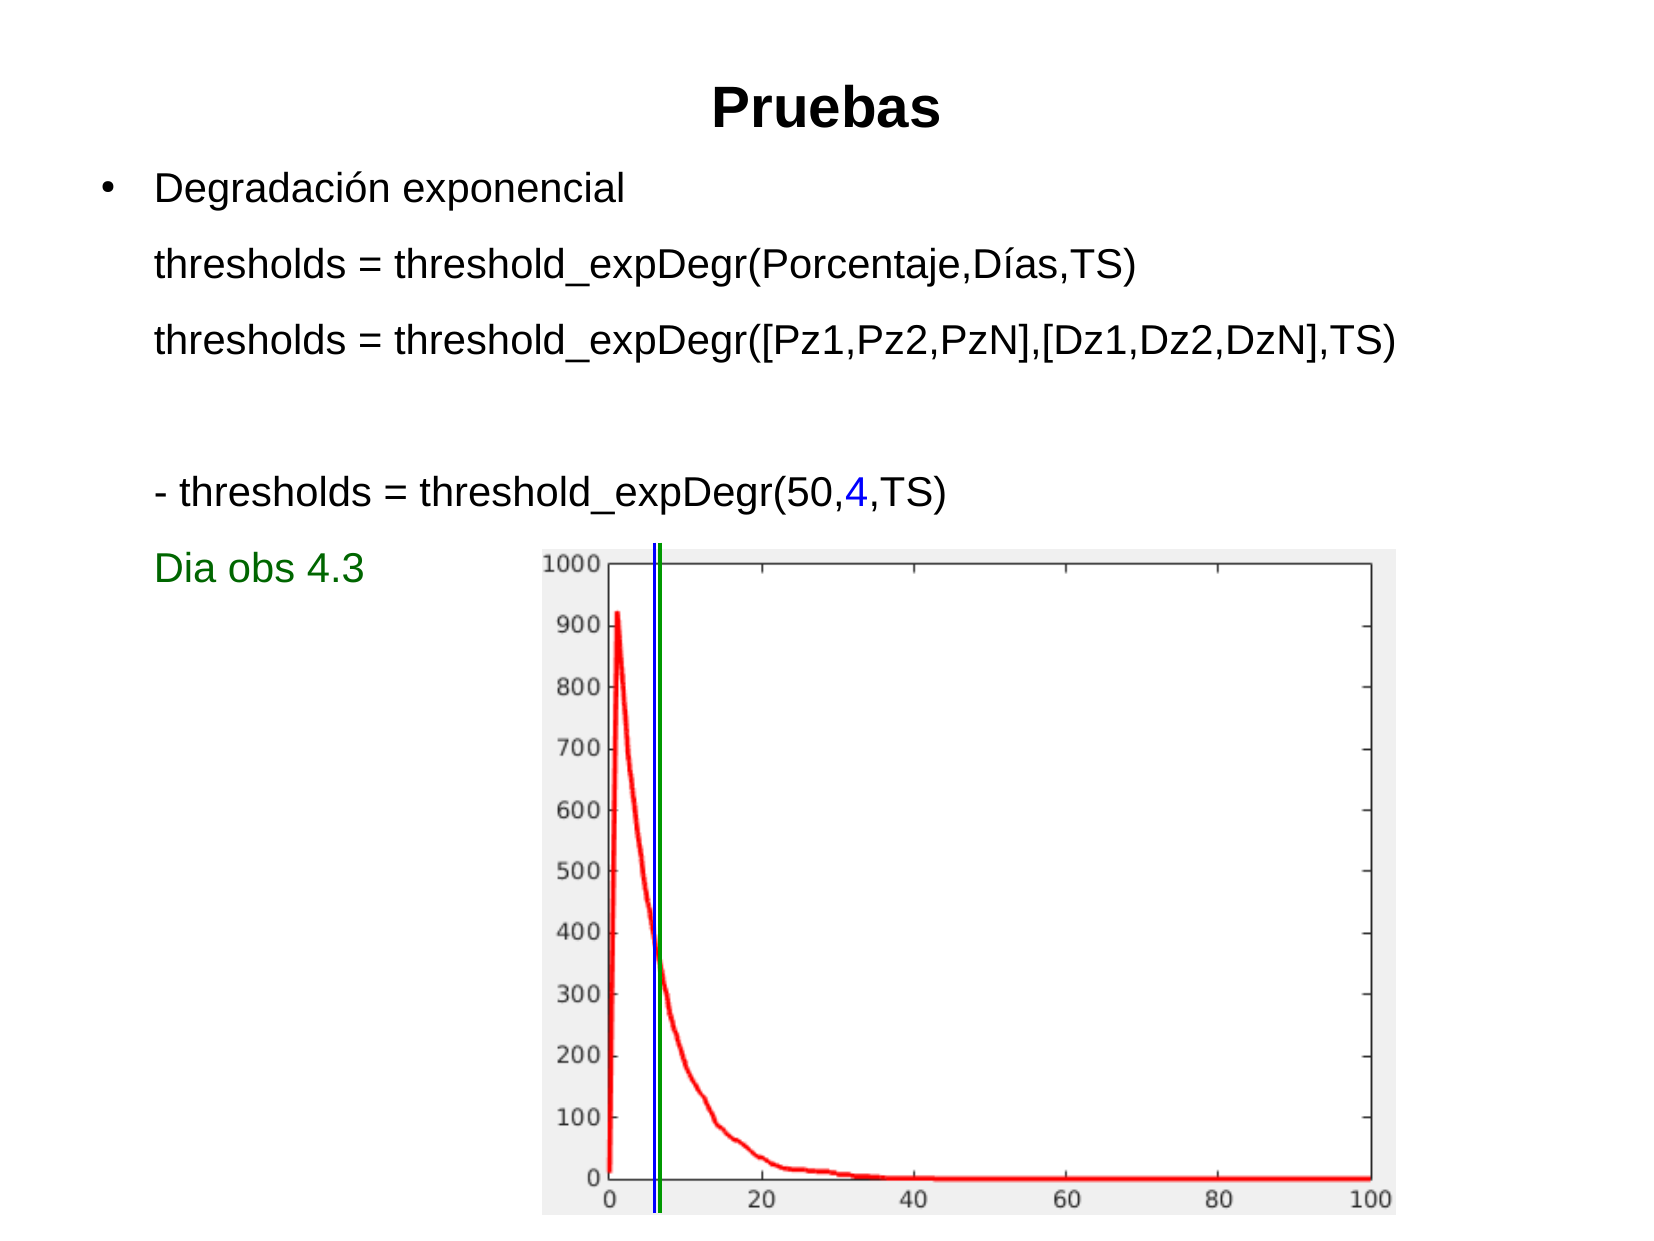

# Pruebas
Degradación exponencial
thresholds = threshold_expDegr(Porcentaje,Días,TS)
thresholds = threshold_expDegr([Pz1,Pz2,PzN],[Dz1,Dz2,DzN],TS)
- thresholds = threshold_expDegr(50,4,TS)
Dia obs 4.3